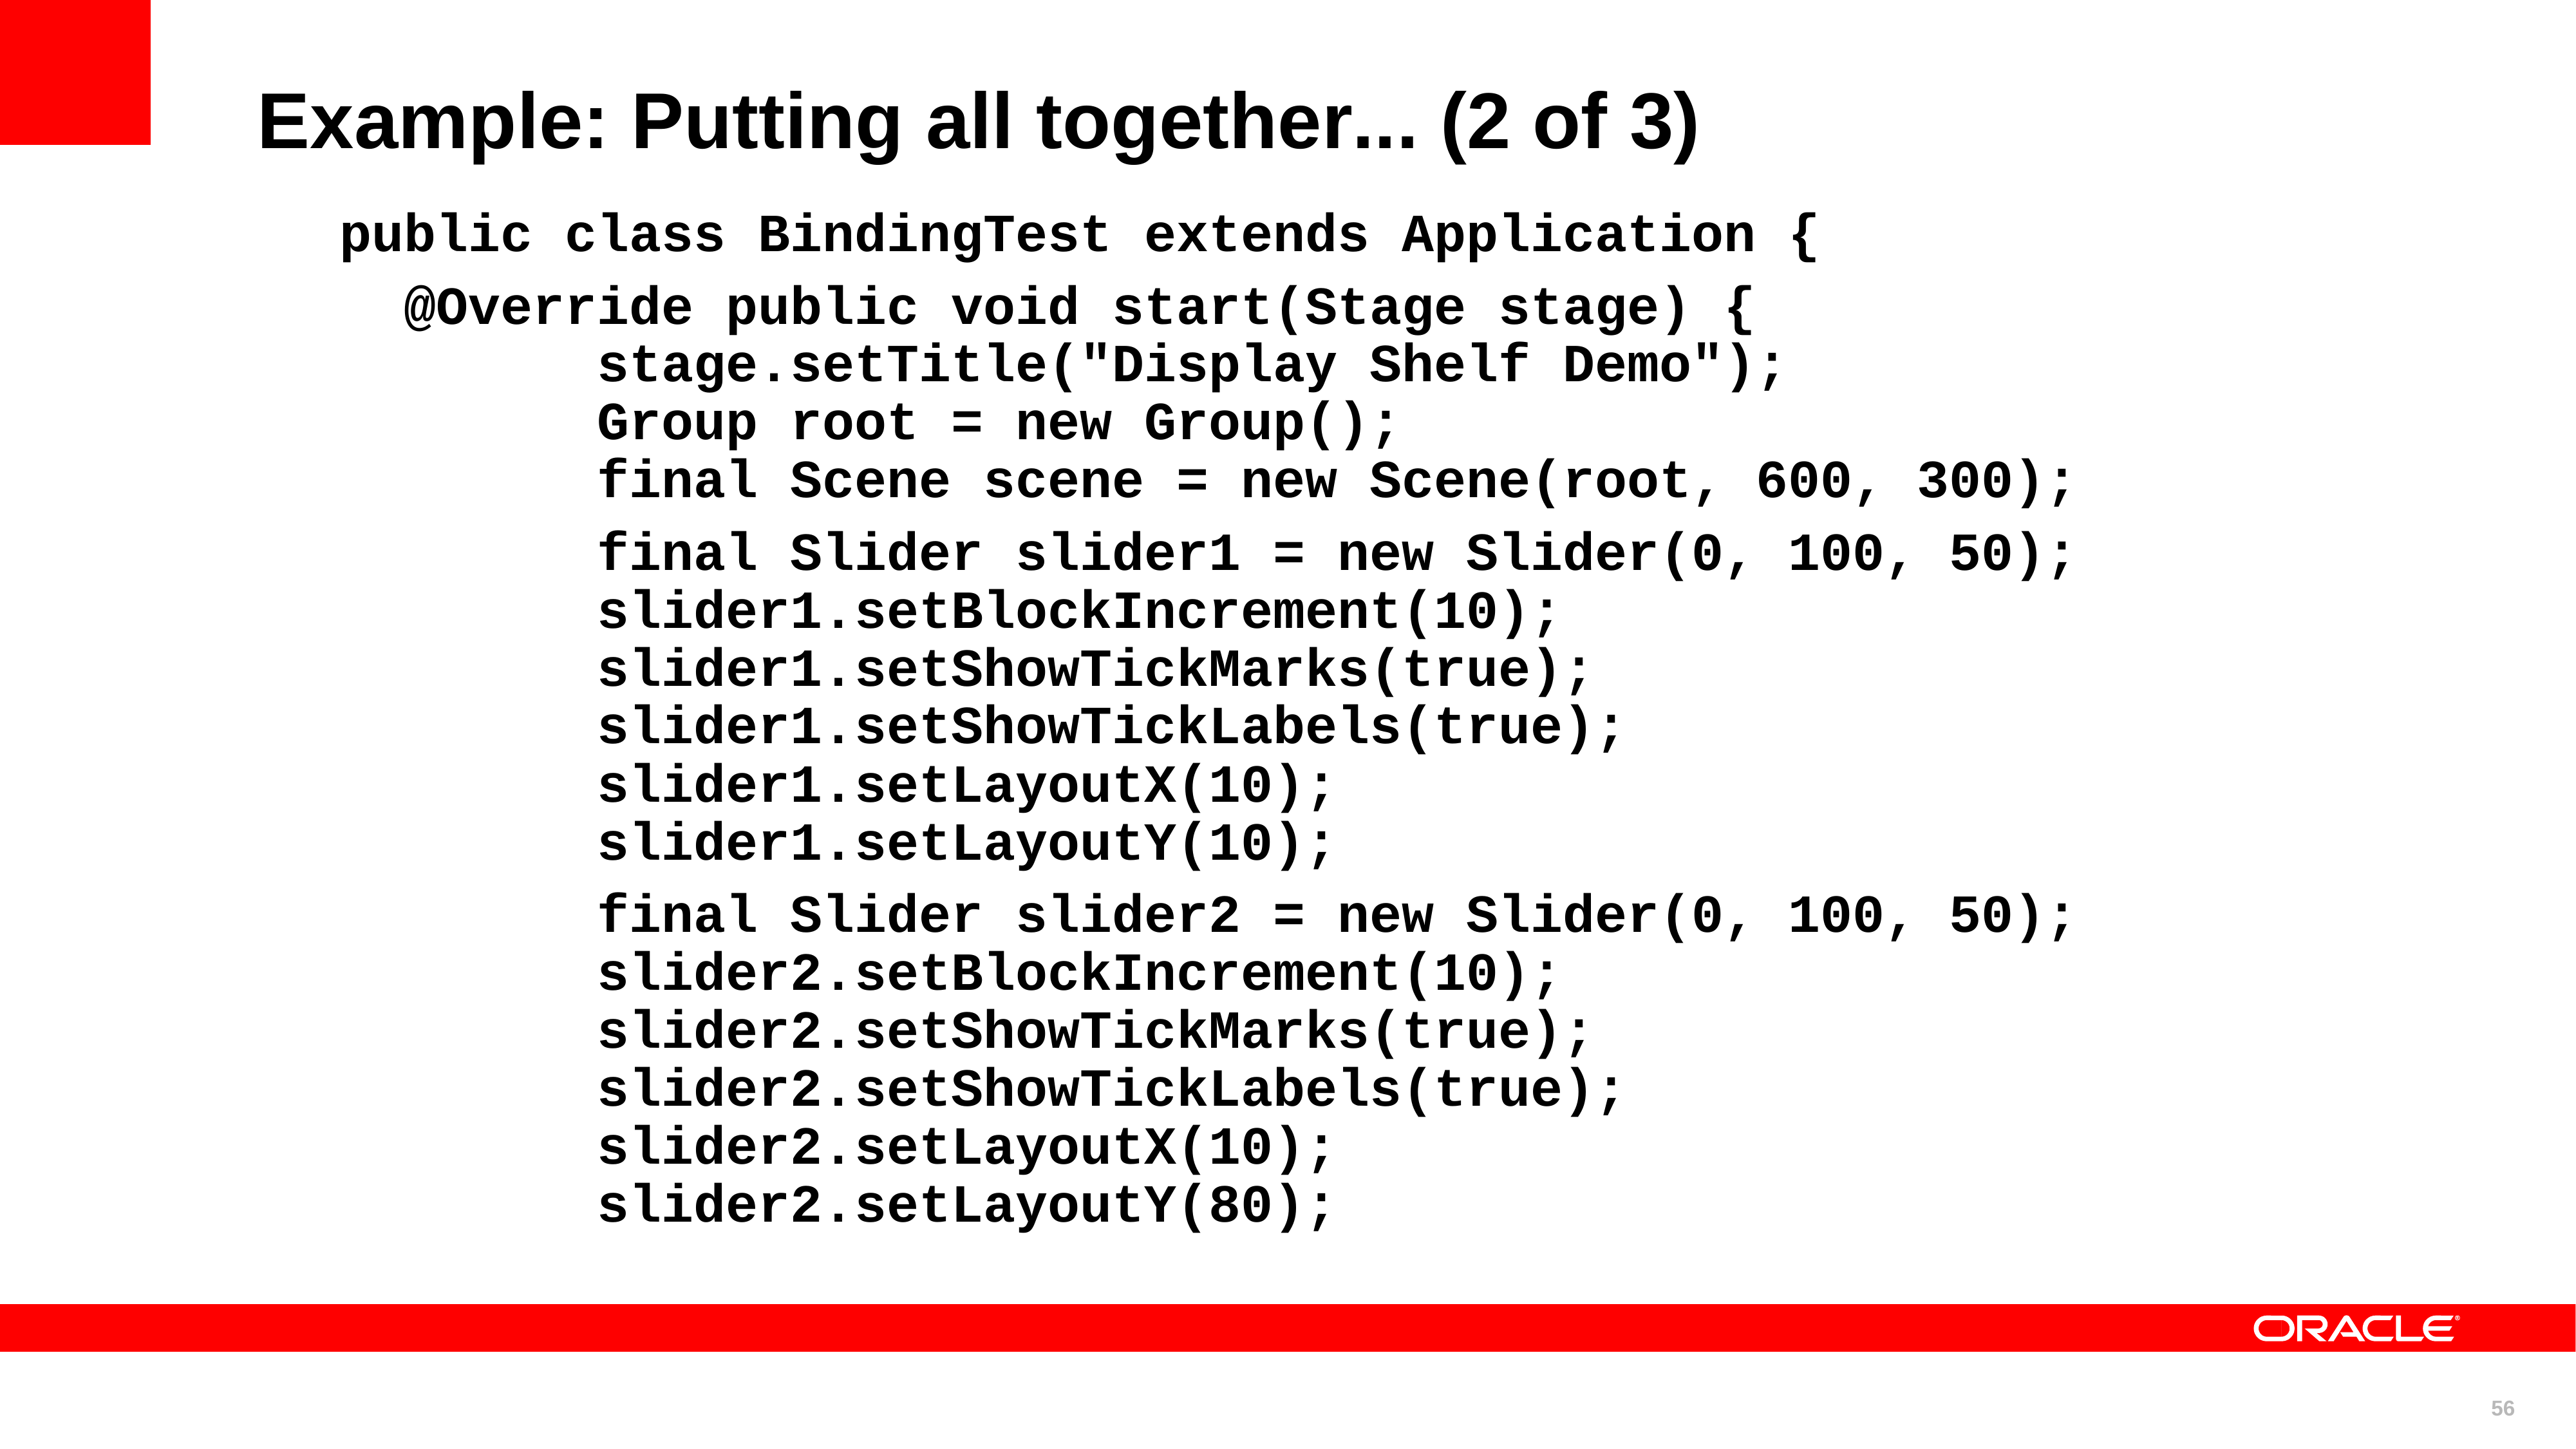

# Example: Putting all together... (2 of 3)
public class BindingTest extends Application {
 @Override public void start(Stage stage) {
 stage.setTitle("Display Shelf Demo");
 Group root = new Group();
 final Scene scene = new Scene(root, 600, 300);
 final Slider slider1 = new Slider(0, 100, 50);
 slider1.setBlockIncrement(10);
 slider1.setShowTickMarks(true);
 slider1.setShowTickLabels(true);
 slider1.setLayoutX(10);
 slider1.setLayoutY(10);
 final Slider slider2 = new Slider(0, 100, 50);
 slider2.setBlockIncrement(10);
 slider2.setShowTickMarks(true);
 slider2.setShowTickLabels(true);
 slider2.setLayoutX(10);
 slider2.setLayoutY(80);